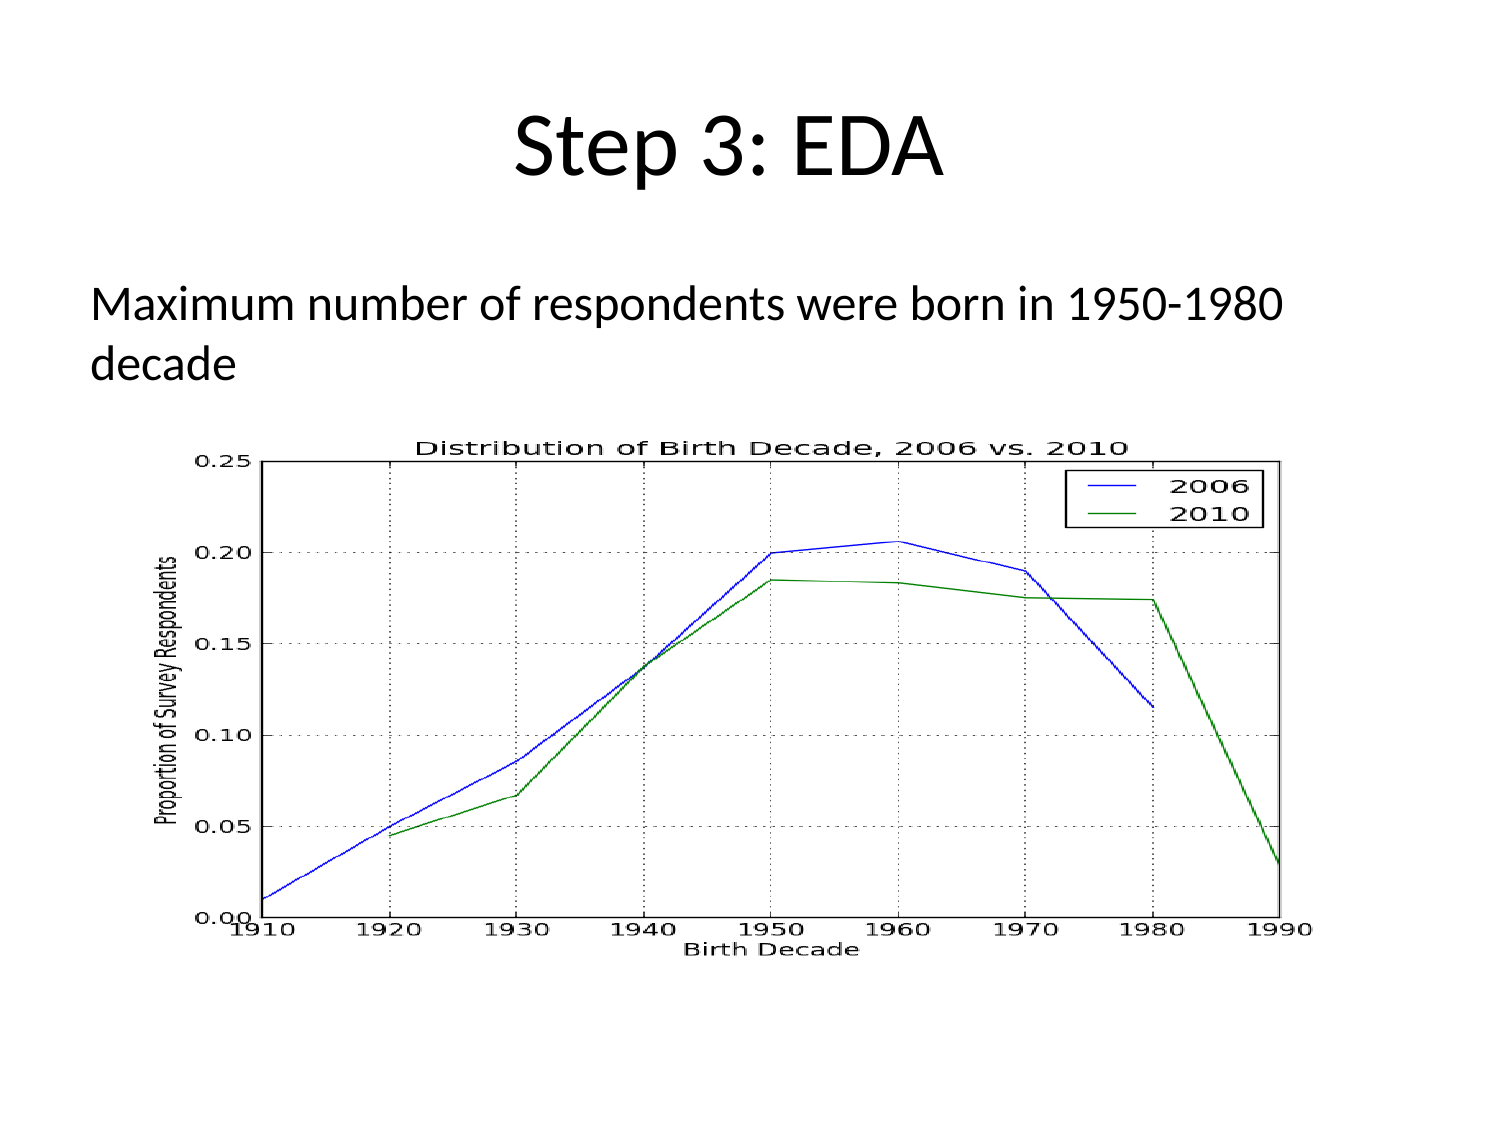

# Step 3: EDA
Maximum number of respondents were born in 1950-1980 decade